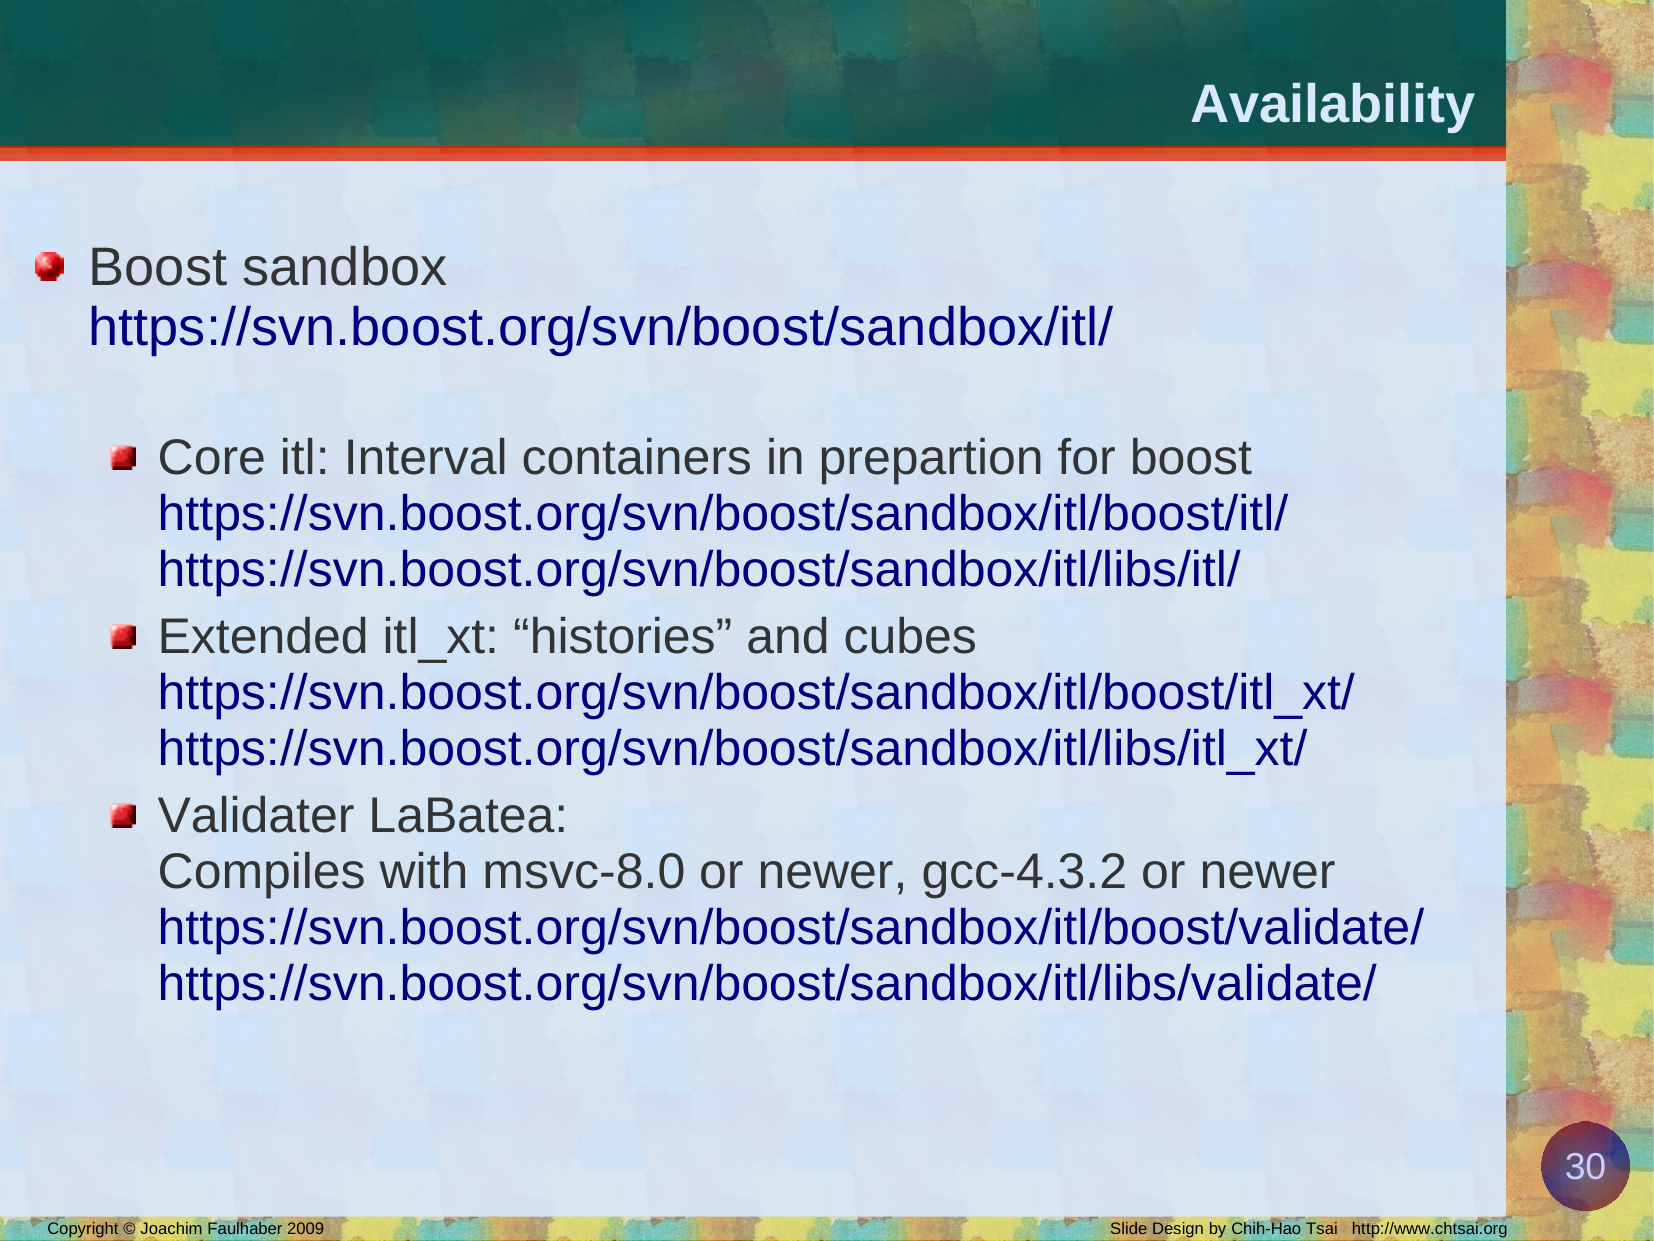

# Availability
Boost sandbox
https://svn.boost.org/svn/boost/sandbox/itl/
Core itl: Interval containers in prepartion for boost
https://svn.boost.org/svn/boost/sandbox/itl/boost/itl/
https://svn.boost.org/svn/boost/sandbox/itl/libs/itl/
Extended itl_xt: “histories” and cubes
https://svn.boost.org/svn/boost/sandbox/itl/boost/itl_xt/
https://svn.boost.org/svn/boost/sandbox/itl/libs/itl_xt/
Validater LaBatea:
Compiles with msvc-8.0 or newer, gcc-4.3.2 or newer
https://svn.boost.org/svn/boost/sandbox/itl/boost/validate/https://svn.boost.org/svn/boost/sandbox/itl/libs/validate/